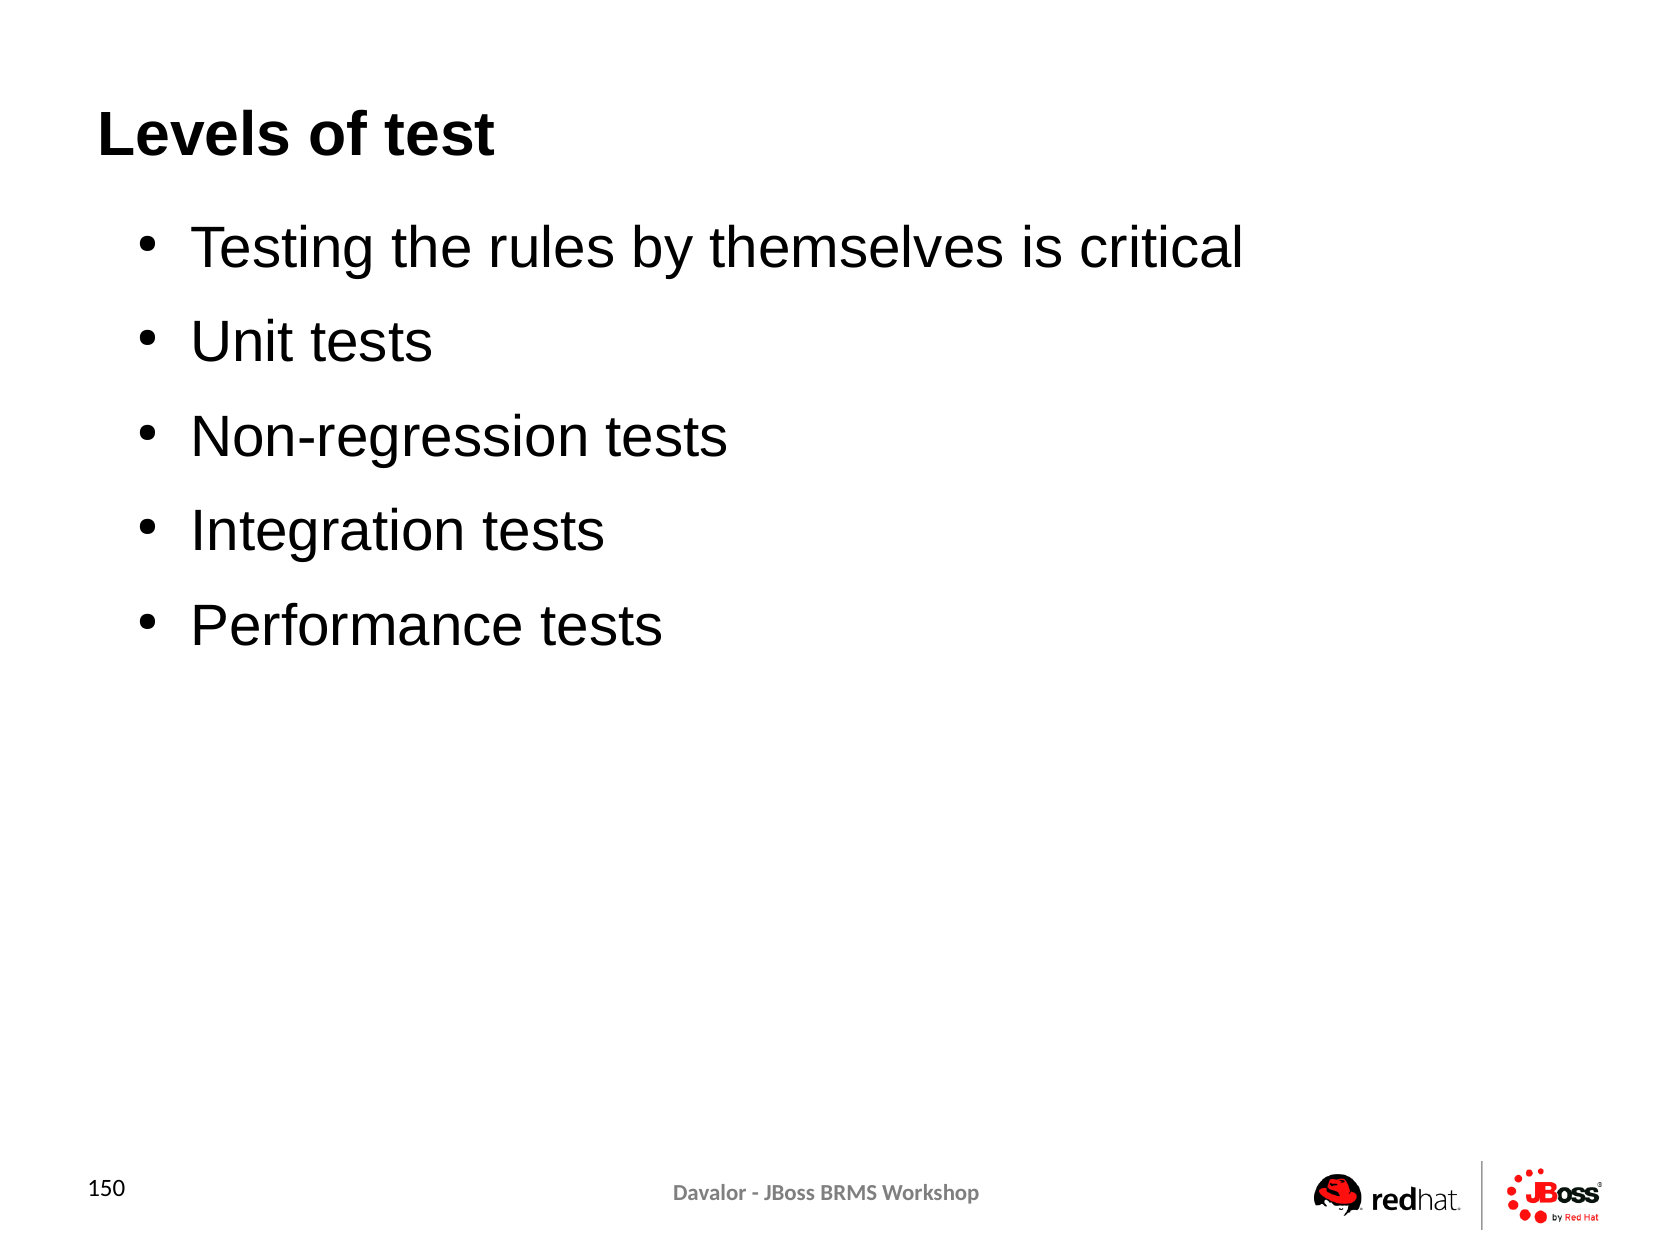

# Levels of test
Testing the rules by themselves is critical
Unit tests
Non-regression tests
Integration tests
Performance tests